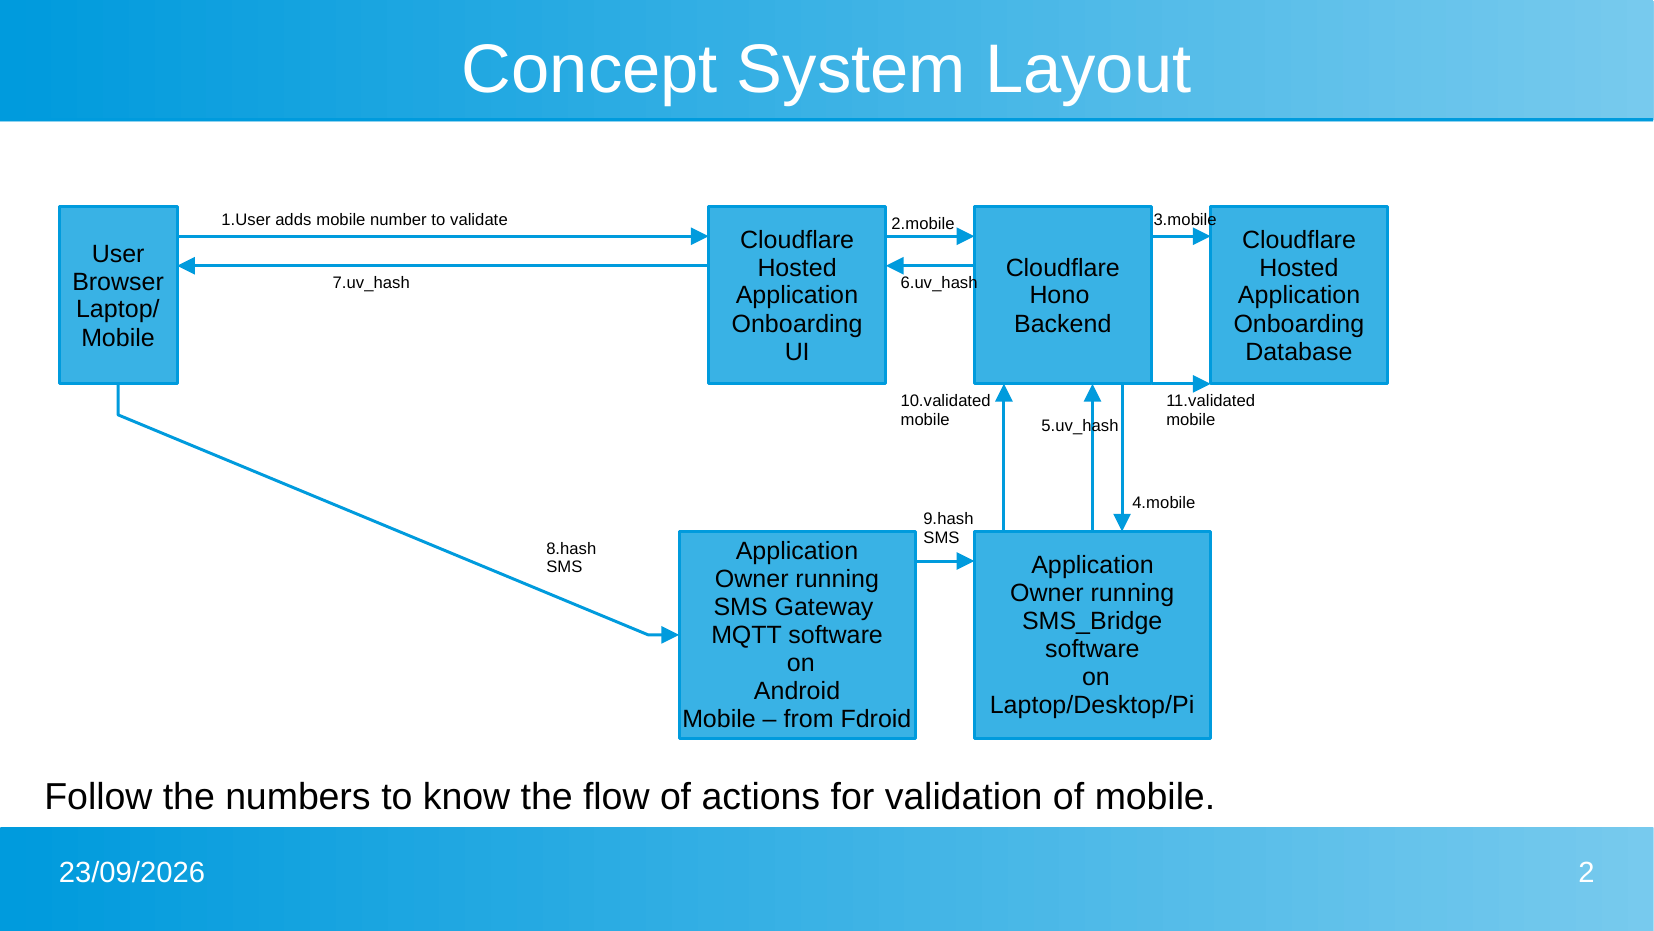

# Concept System Layout
1.User adds mobile number to validate
3.mobile
User
Browser
Laptop/
Mobile
Cloudflare
Hosted
Application
Onboarding
UI
2.mobile
Cloudflare
Hono
Backend
Cloudflare
Hosted
Application
Onboarding
Database
7.uv_hash
6.uv_hash
10.validated mobile
11.validated mobile
5.uv_hash
4.mobile
9.hash
SMS
8.hash
SMS
Application
Owner running
SMS Gateway
MQTT software
 on
Android
Mobile – from Fdroid
Application
Owner running
SMS_Bridge
software
 on
Laptop/Desktop/Pi
Follow the numbers to know the flow of actions for validation of mobile.
2